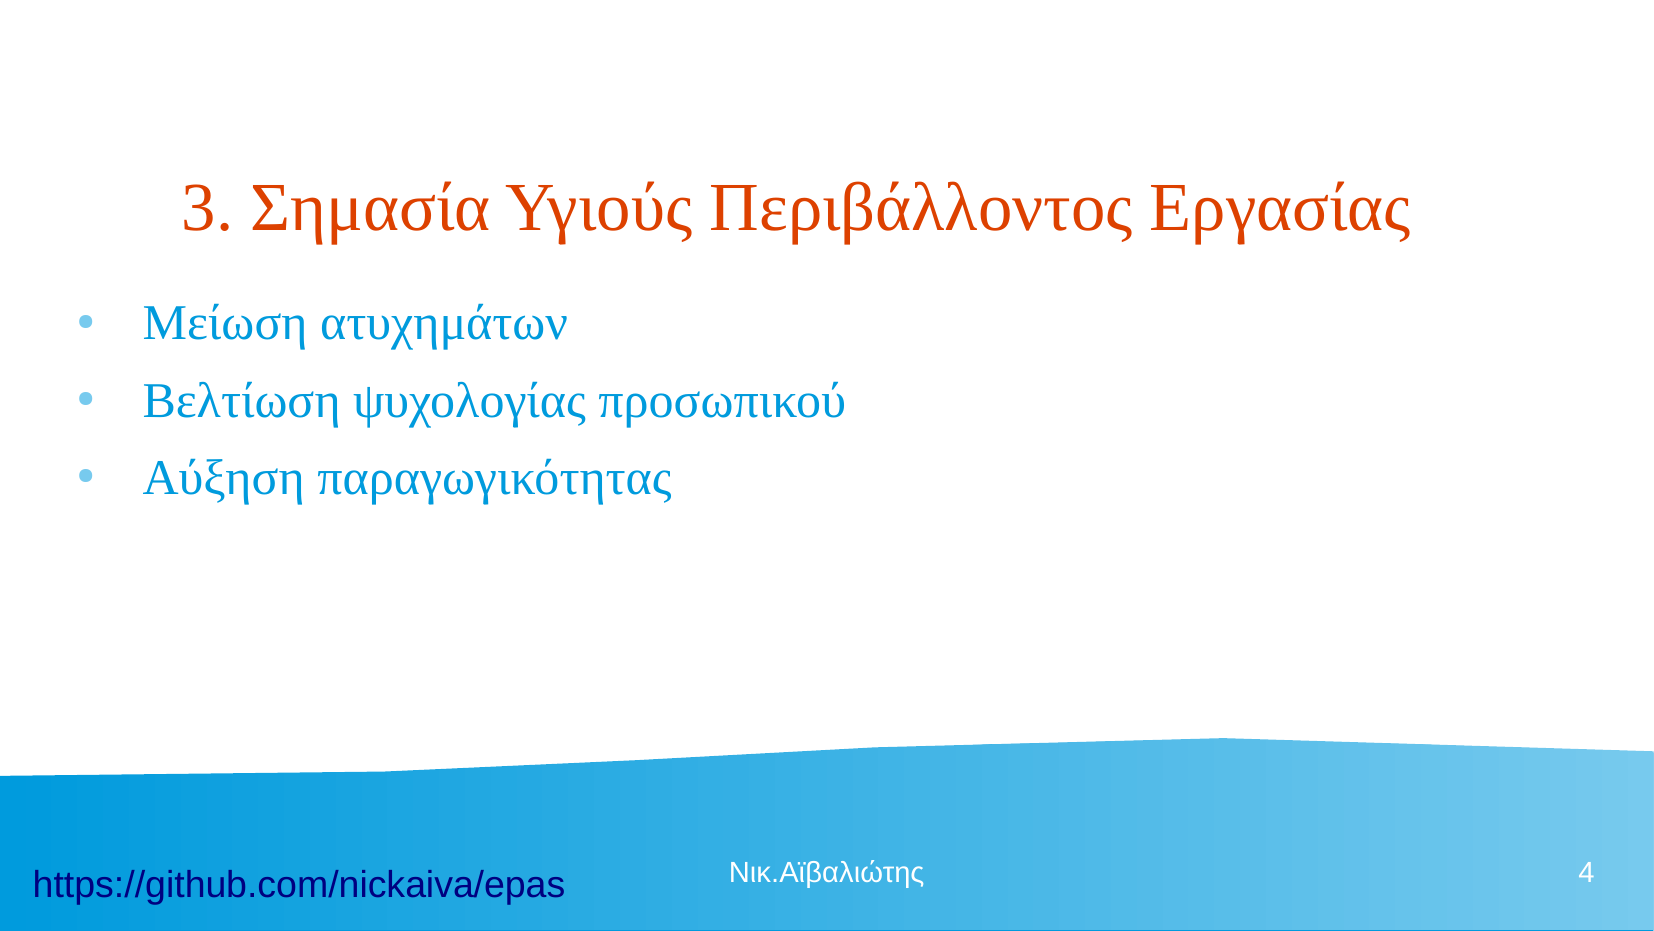

# 3. Σημασία Υγιούς Περιβάλλοντος Εργασίας
 Μείωση ατυχημάτων
 Βελτίωση ψυχολογίας προσωπικού
 Αύξηση παραγωγικότητας
Νικ.Αϊβαλιώτης
4